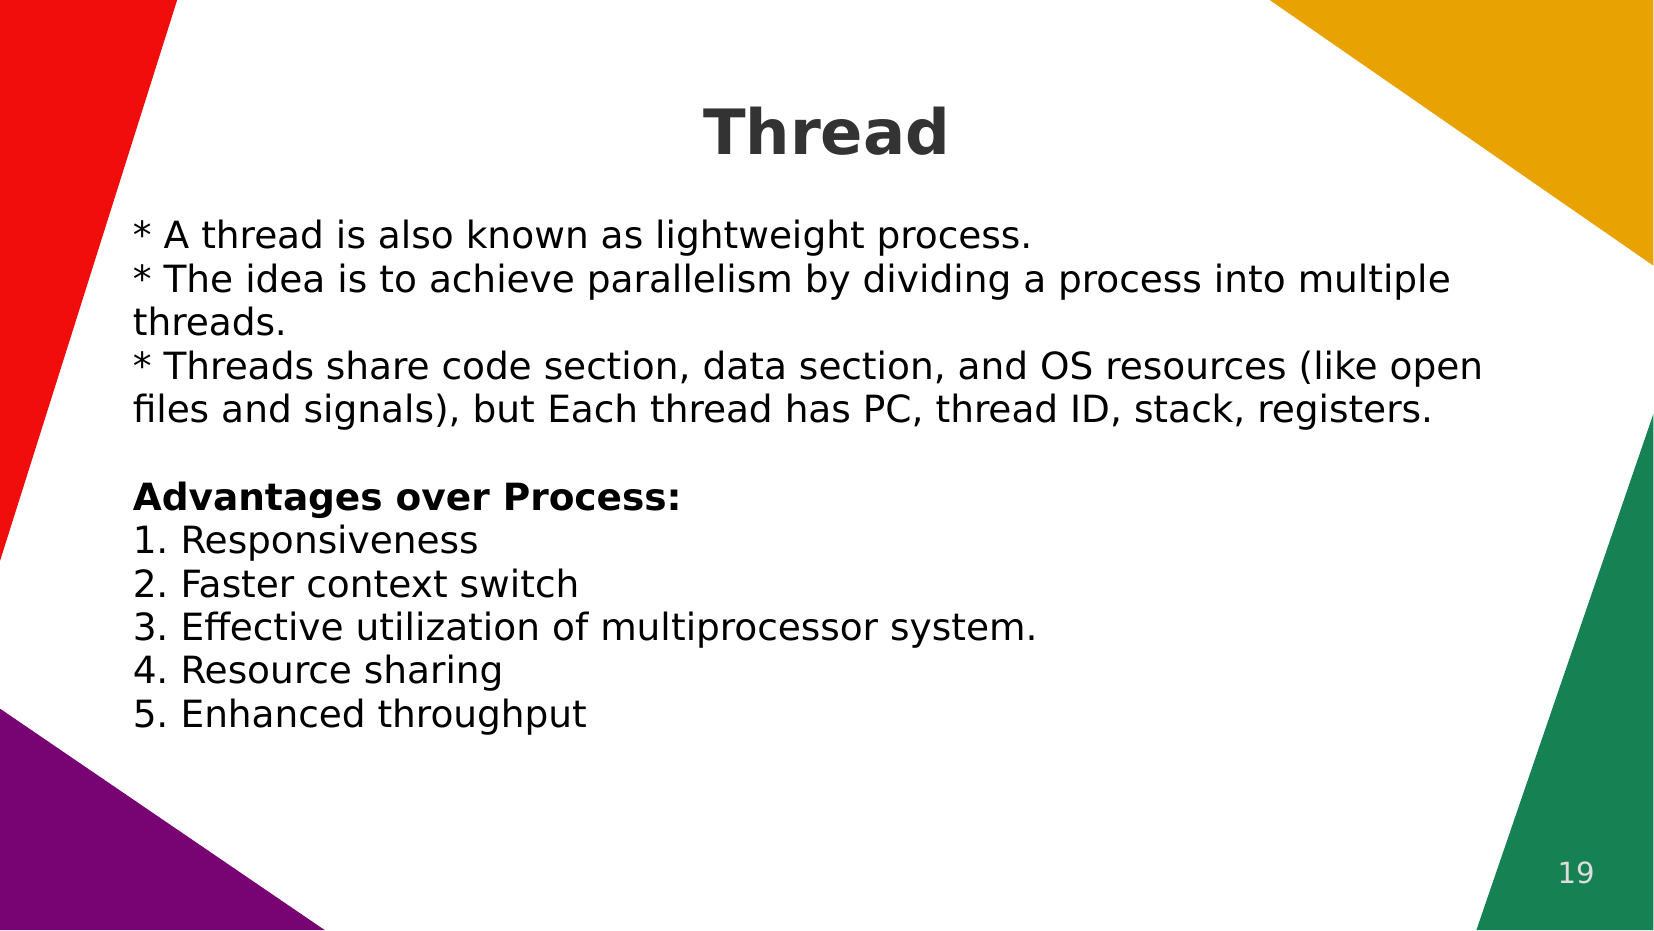

# Thread
* A thread is also known as lightweight process.
* The idea is to achieve parallelism by dividing a process into multiple threads.
* Threads share code section, data section, and OS resources (like open files and signals), but Each thread has PC, thread ID, stack, registers.
Advantages over Process:
1. Responsiveness
2. Faster context switch
3. Effective utilization of multiprocessor system.
4. Resource sharing
5. Enhanced throughput
19